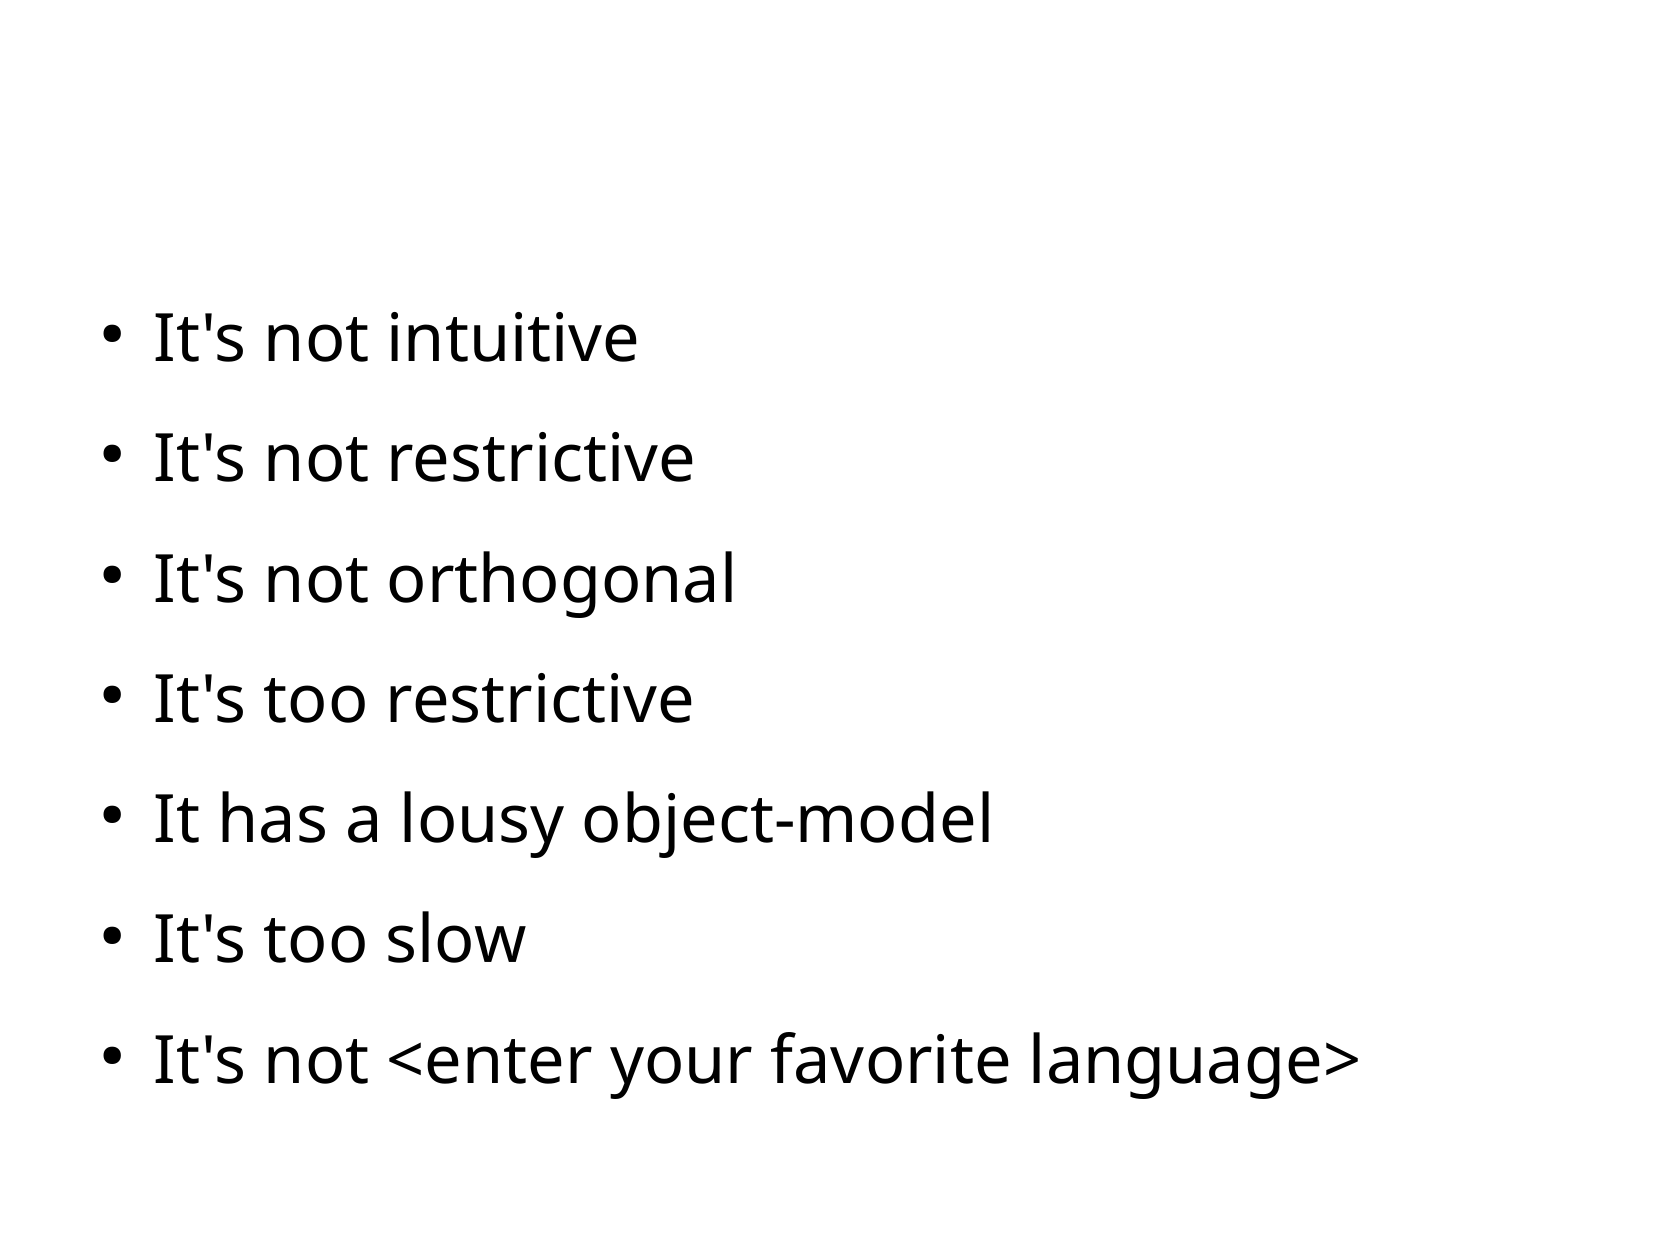

# It's not intuitive
It's not restrictive
It's not orthogonal
It's too restrictive
It has a lousy object-model
It's too slow
It's not <enter your favorite language>